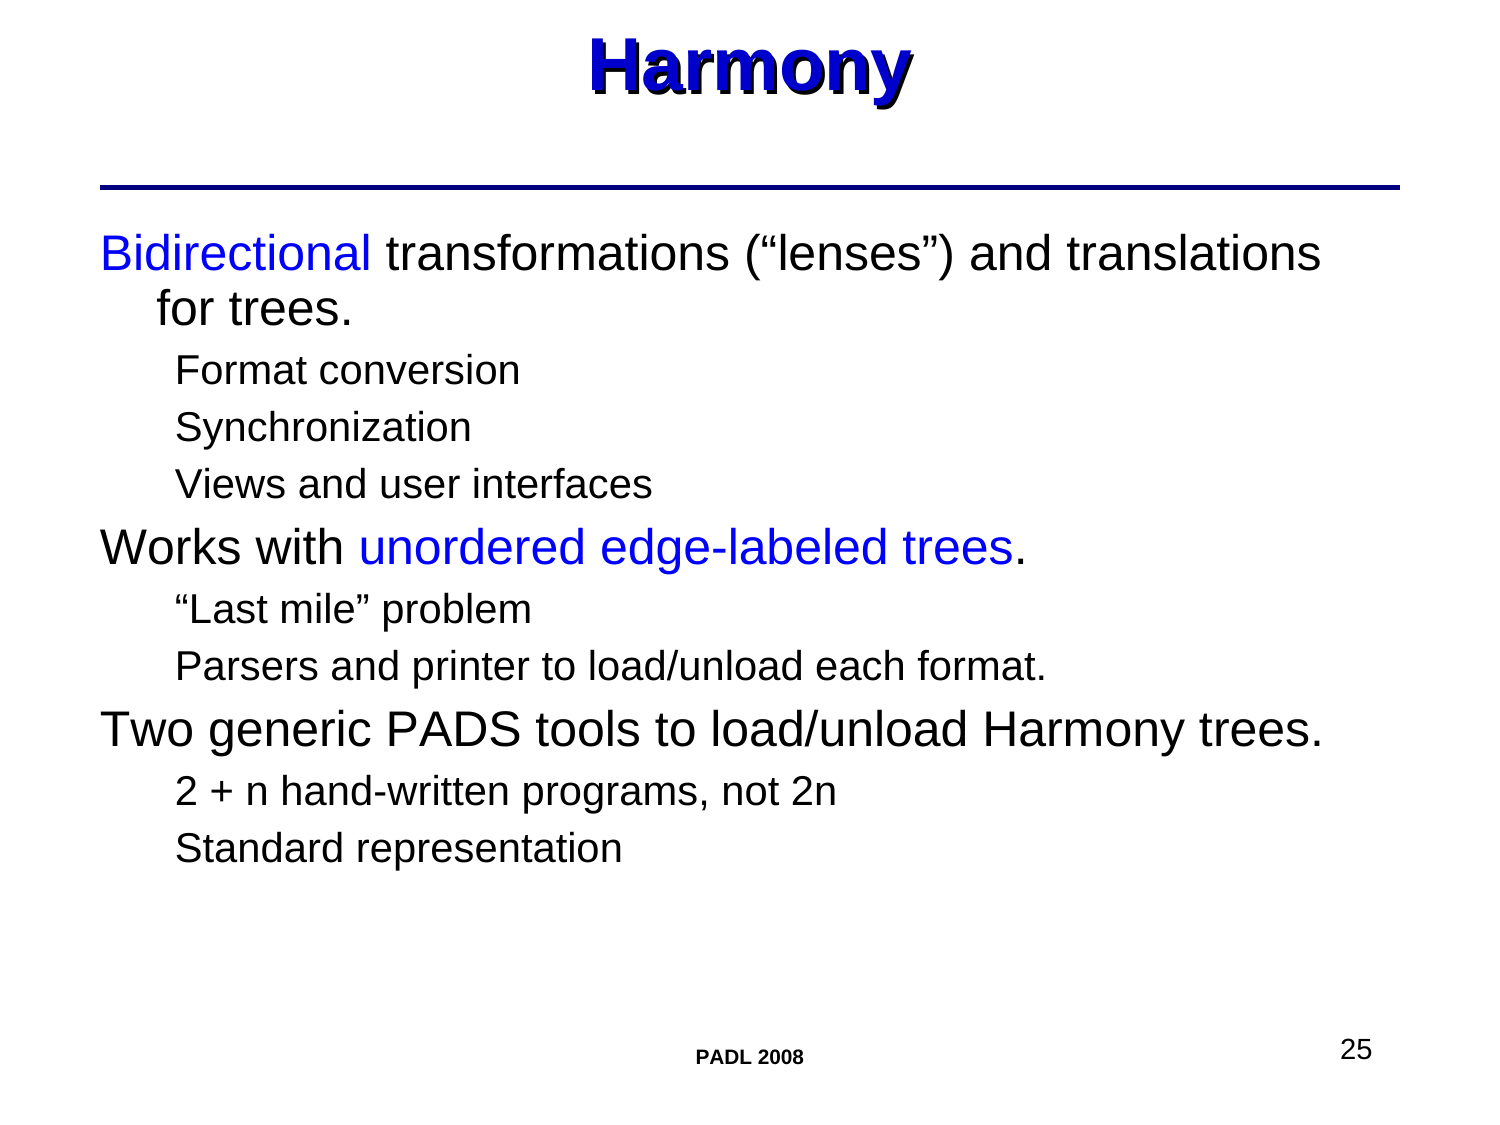

# Harmony
Bidirectional transformations (“lenses”) and translations for trees.
Format conversion
Synchronization
Views and user interfaces
Works with unordered edge-labeled trees.
“Last mile” problem
Parsers and printer to load/unload each format.
Two generic PADS tools to load/unload Harmony trees.
2 + n hand-written programs, not 2n
Standard representation
25